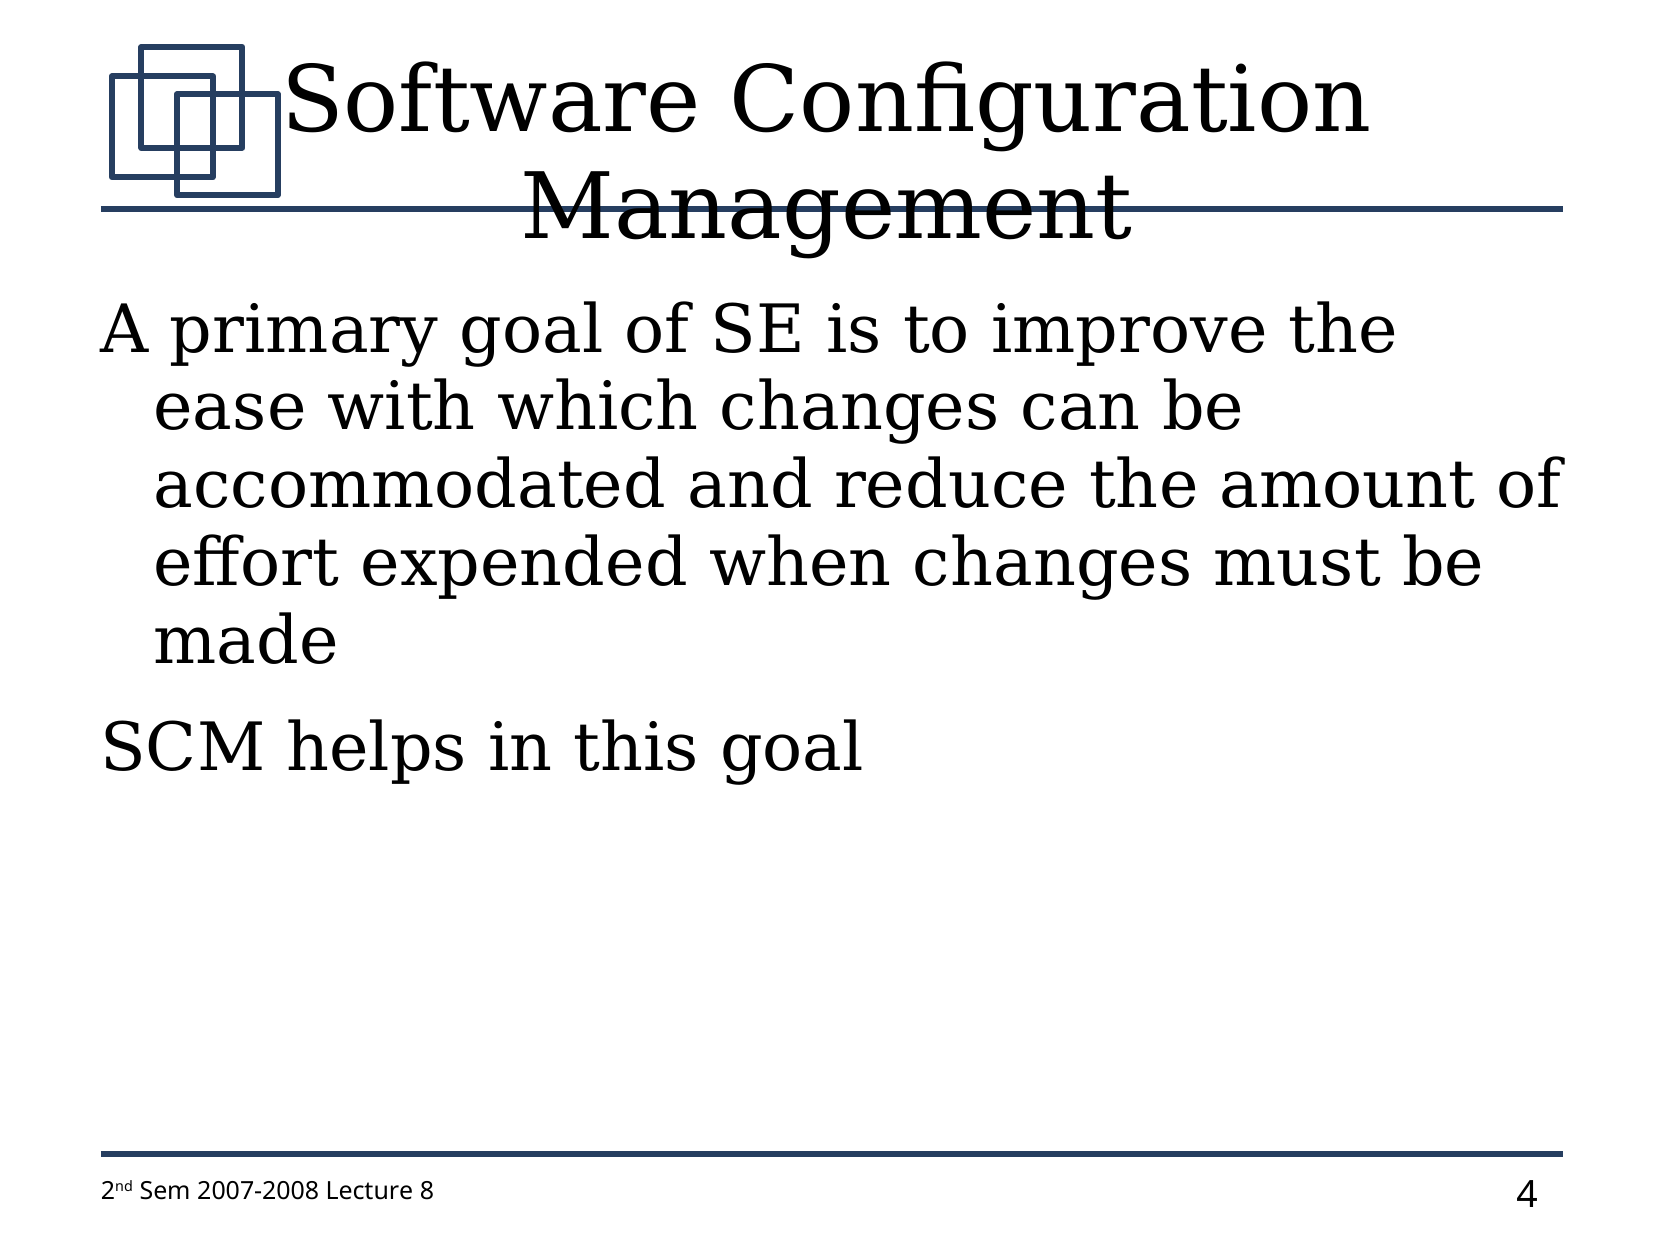

# Software Configuration Management
A primary goal of SE is to improve the ease with which changes can be accommodated and reduce the amount of effort expended when changes must be made
SCM helps in this goal